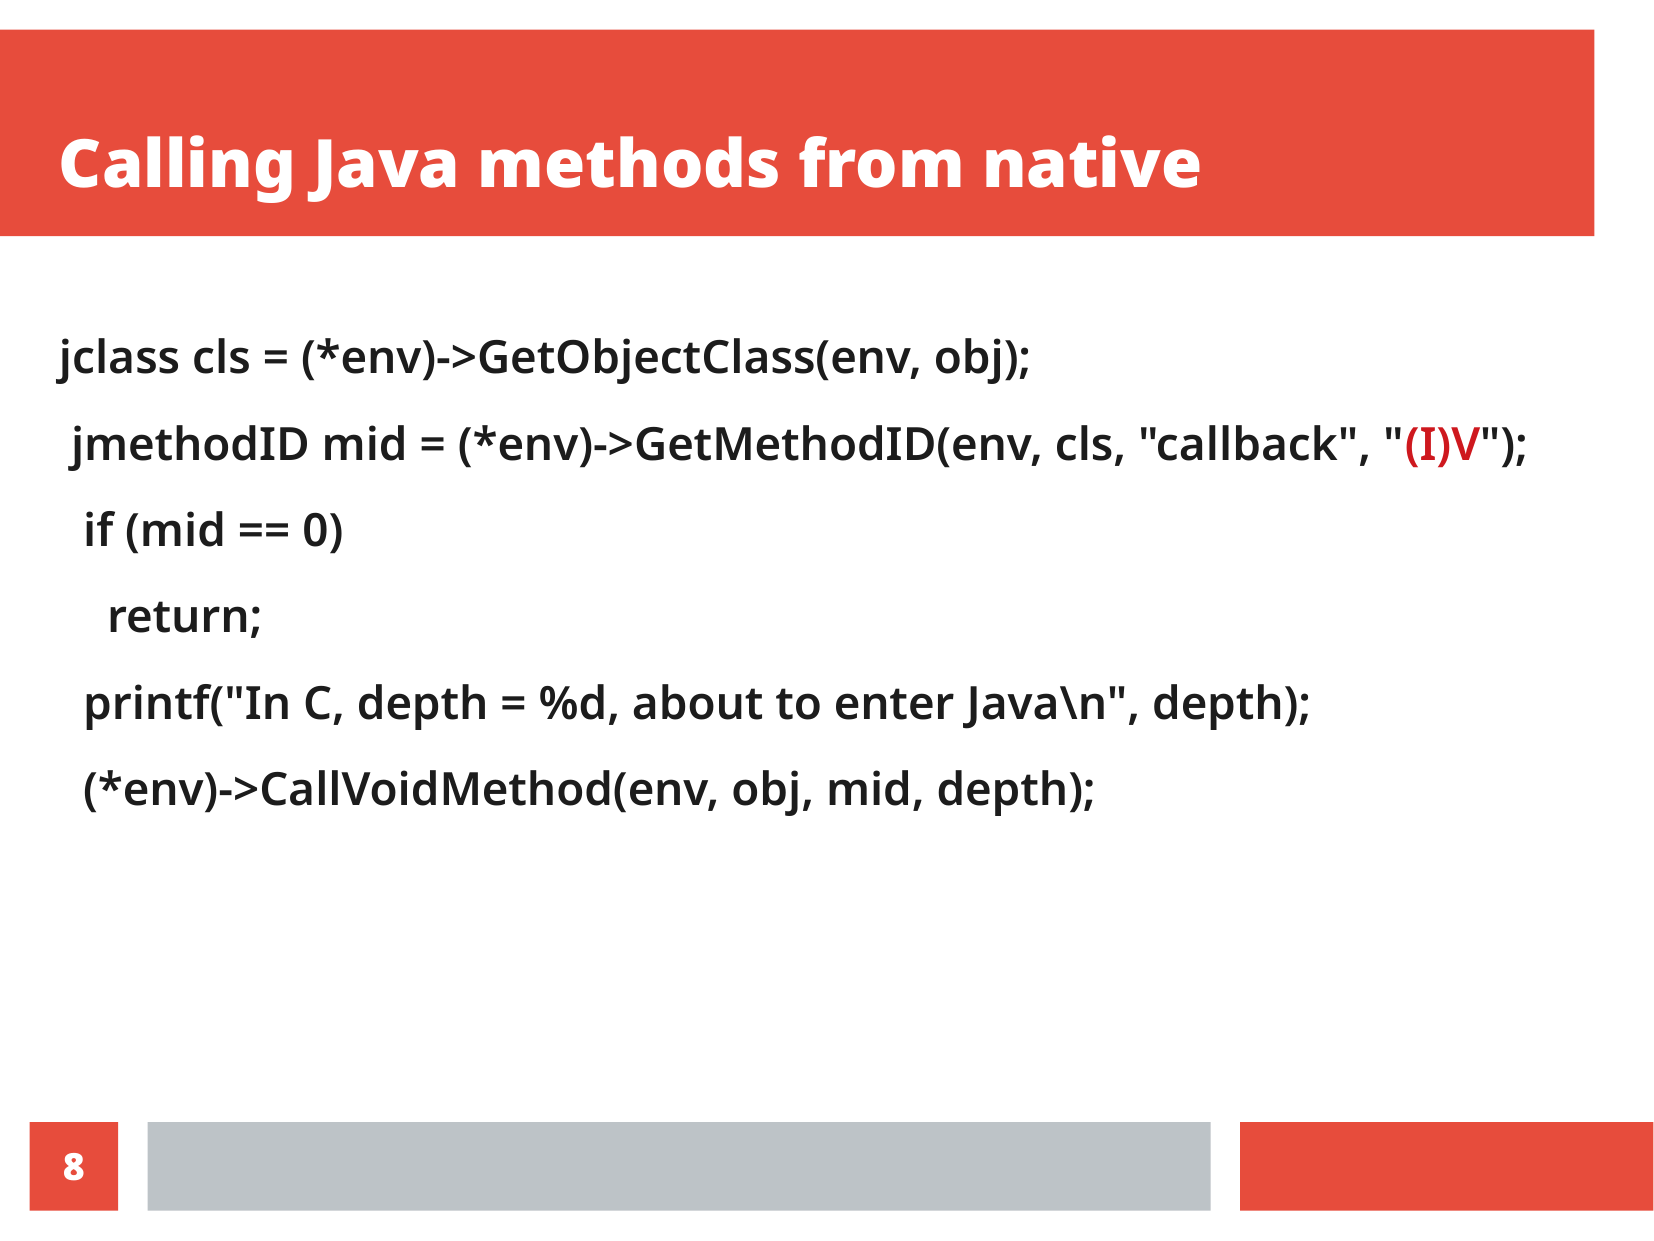

# Calling Java methods from native
jclass cls = (*env)->GetObjectClass(env, obj);
 jmethodID mid = (*env)->GetMethodID(env, cls, "callback", "(I)V");
 if (mid == 0)
 return;
 printf("In C, depth = %d, about to enter Java\n", depth);
 (*env)->CallVoidMethod(env, obj, mid, depth);
8